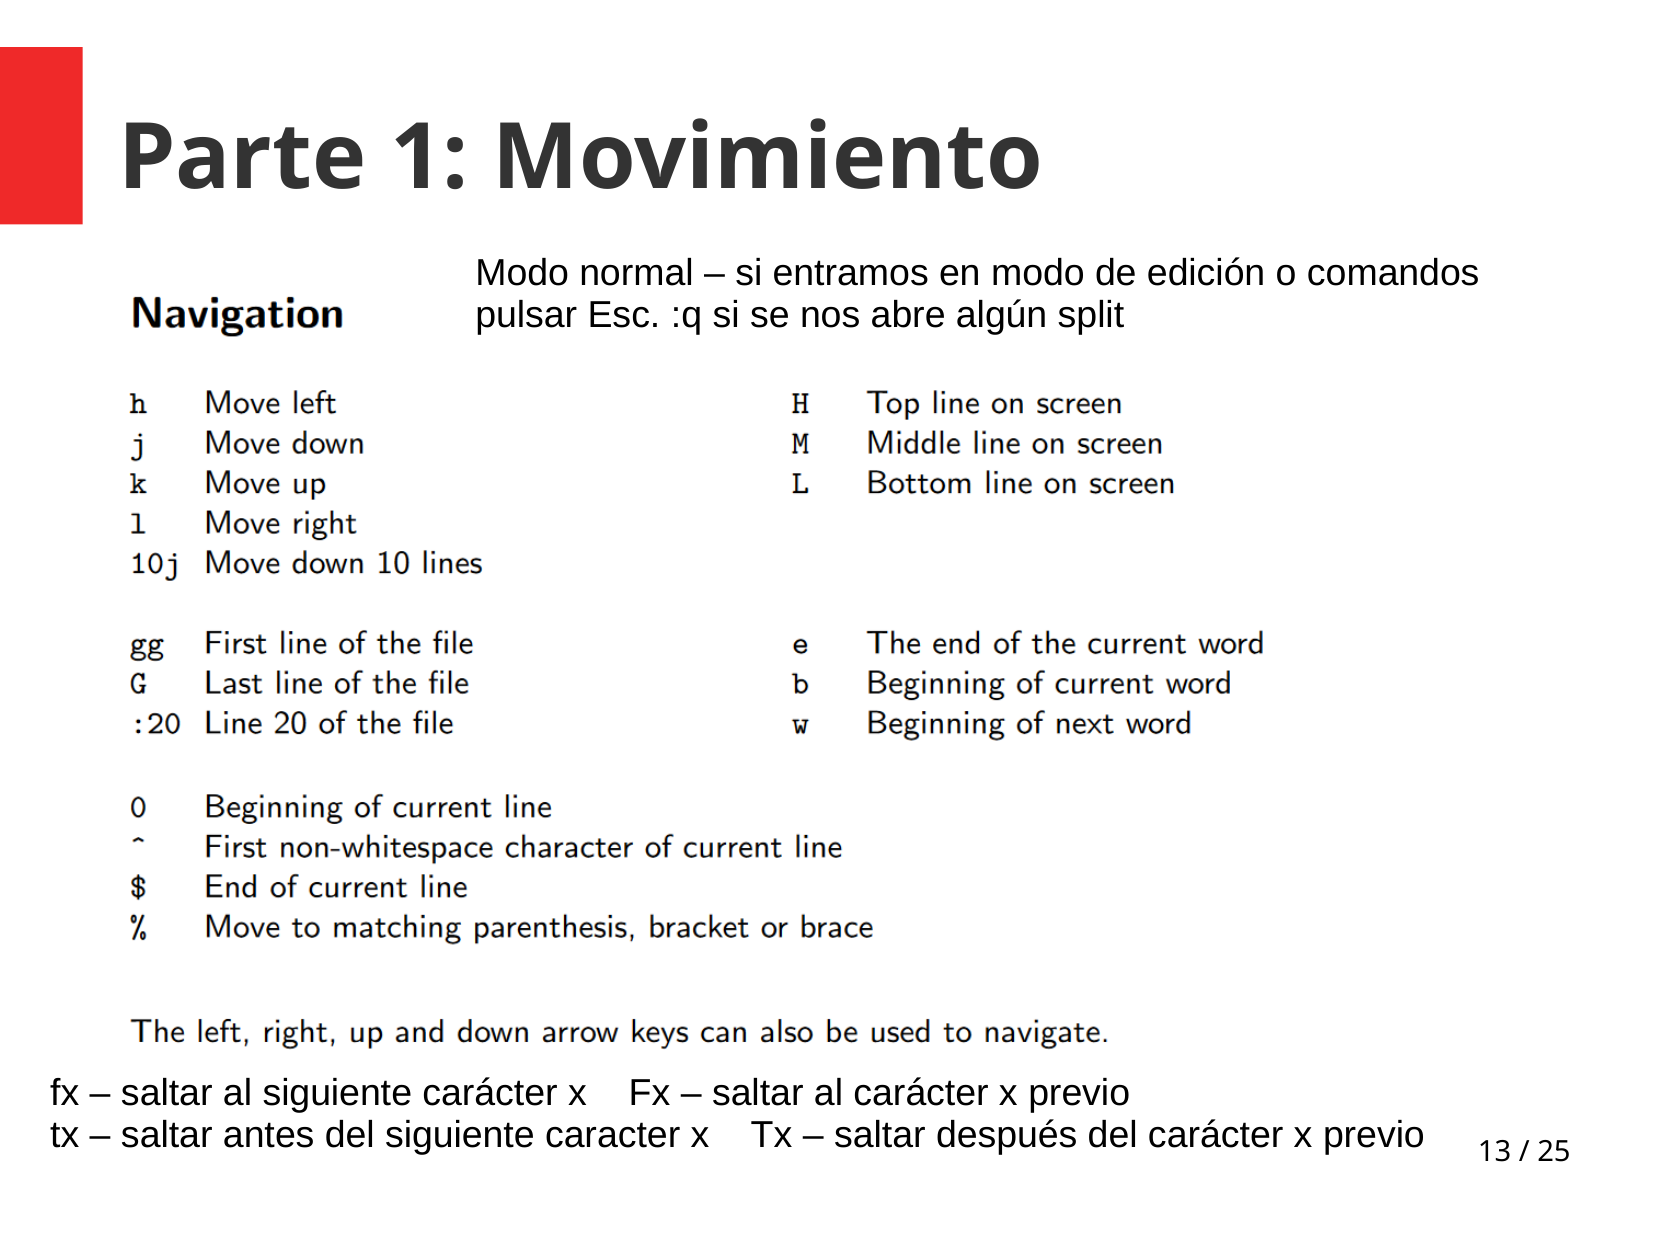

# Parte 1: Movimiento
Modo normal – si entramos en modo de edición o comandos pulsar Esc. :q si se nos abre algún split
fx – saltar al siguiente carácter x Fx – saltar al carácter x previo
tx – saltar antes del siguiente caracter x Tx – saltar después del carácter x previo
13